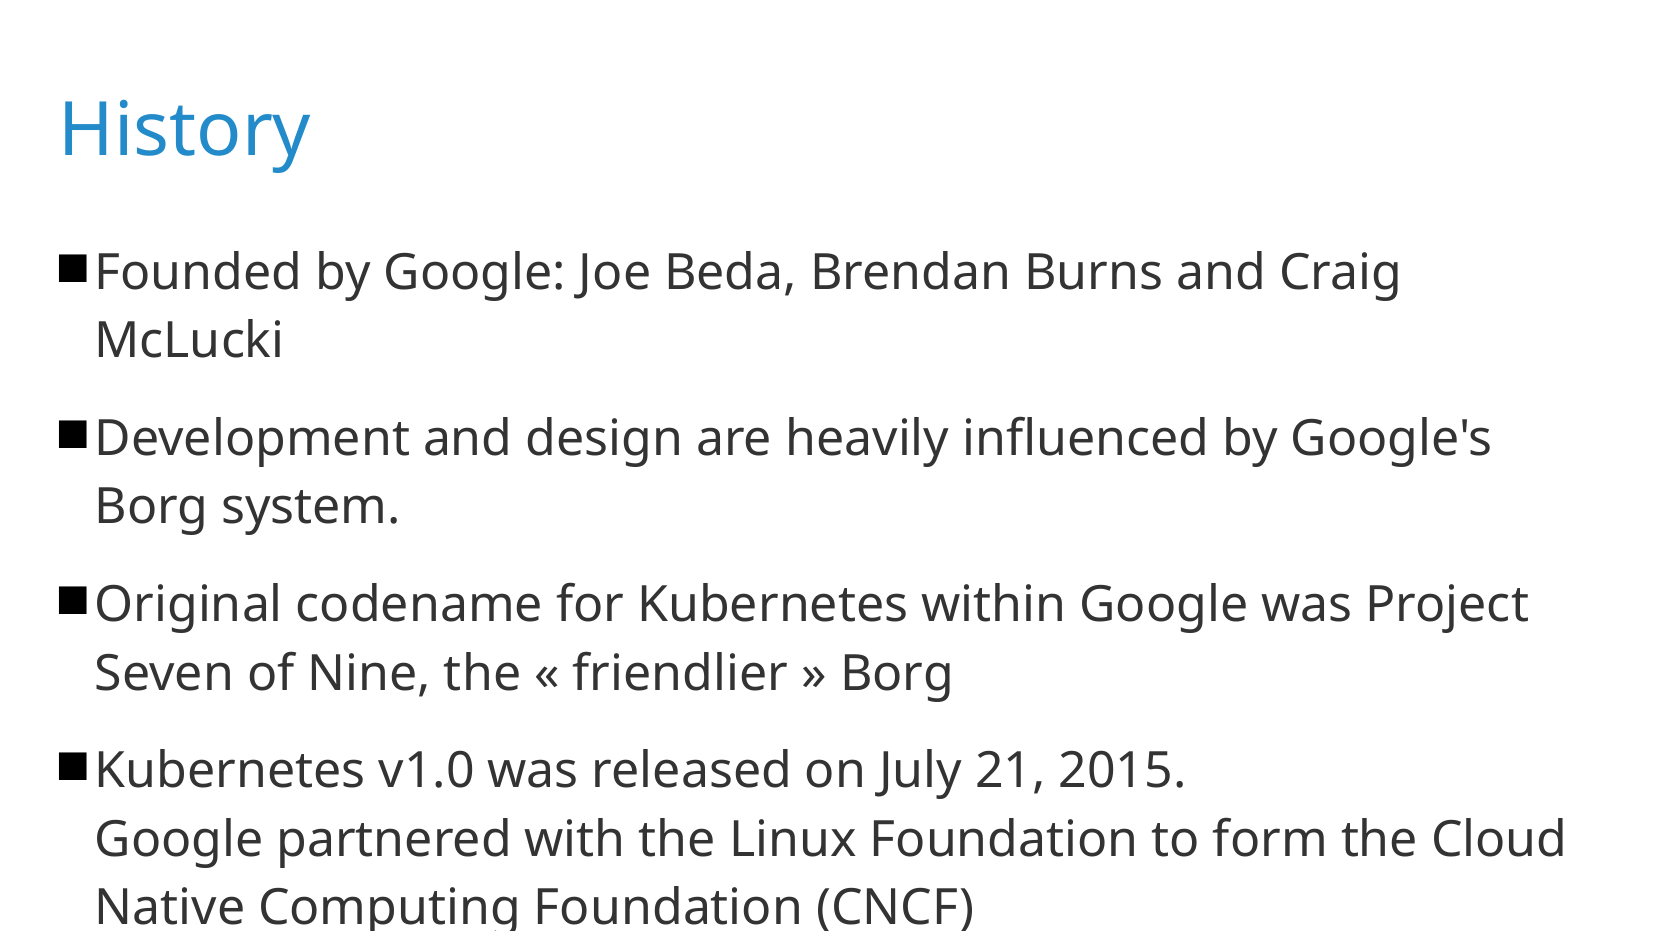

# History
Founded by Google: Joe Beda, Brendan Burns and Craig McLucki
Development and design are heavily influenced by Google's Borg system.
Original codename for Kubernetes within Google was Project Seven of Nine, the « friendlier » Borg
Kubernetes v1.0 was released on July 21, 2015.
Google partnered with the Linux Foundation to form the Cloud Native Computing Foundation (CNCF)